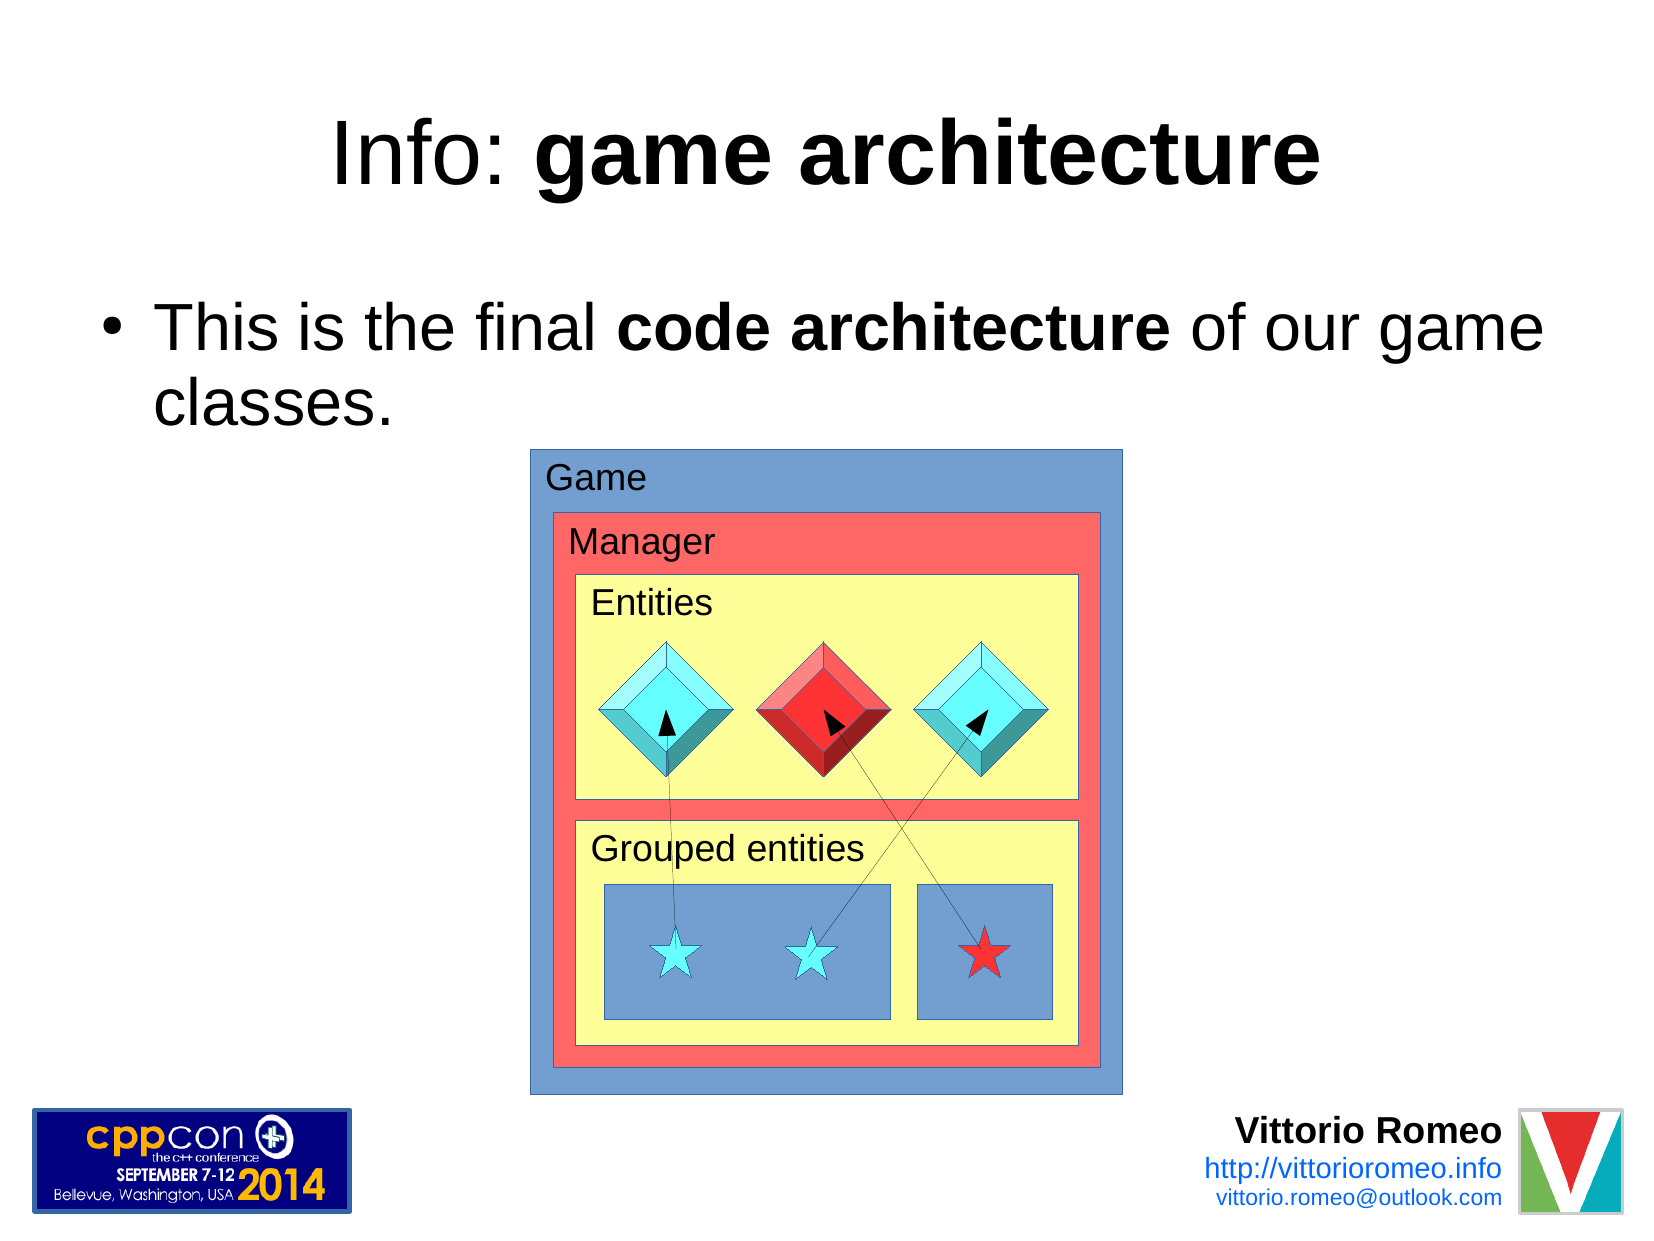

# Info: game architecture
This is the final code architecture of our game classes.
Game
Manager
Entities
Grouped entities